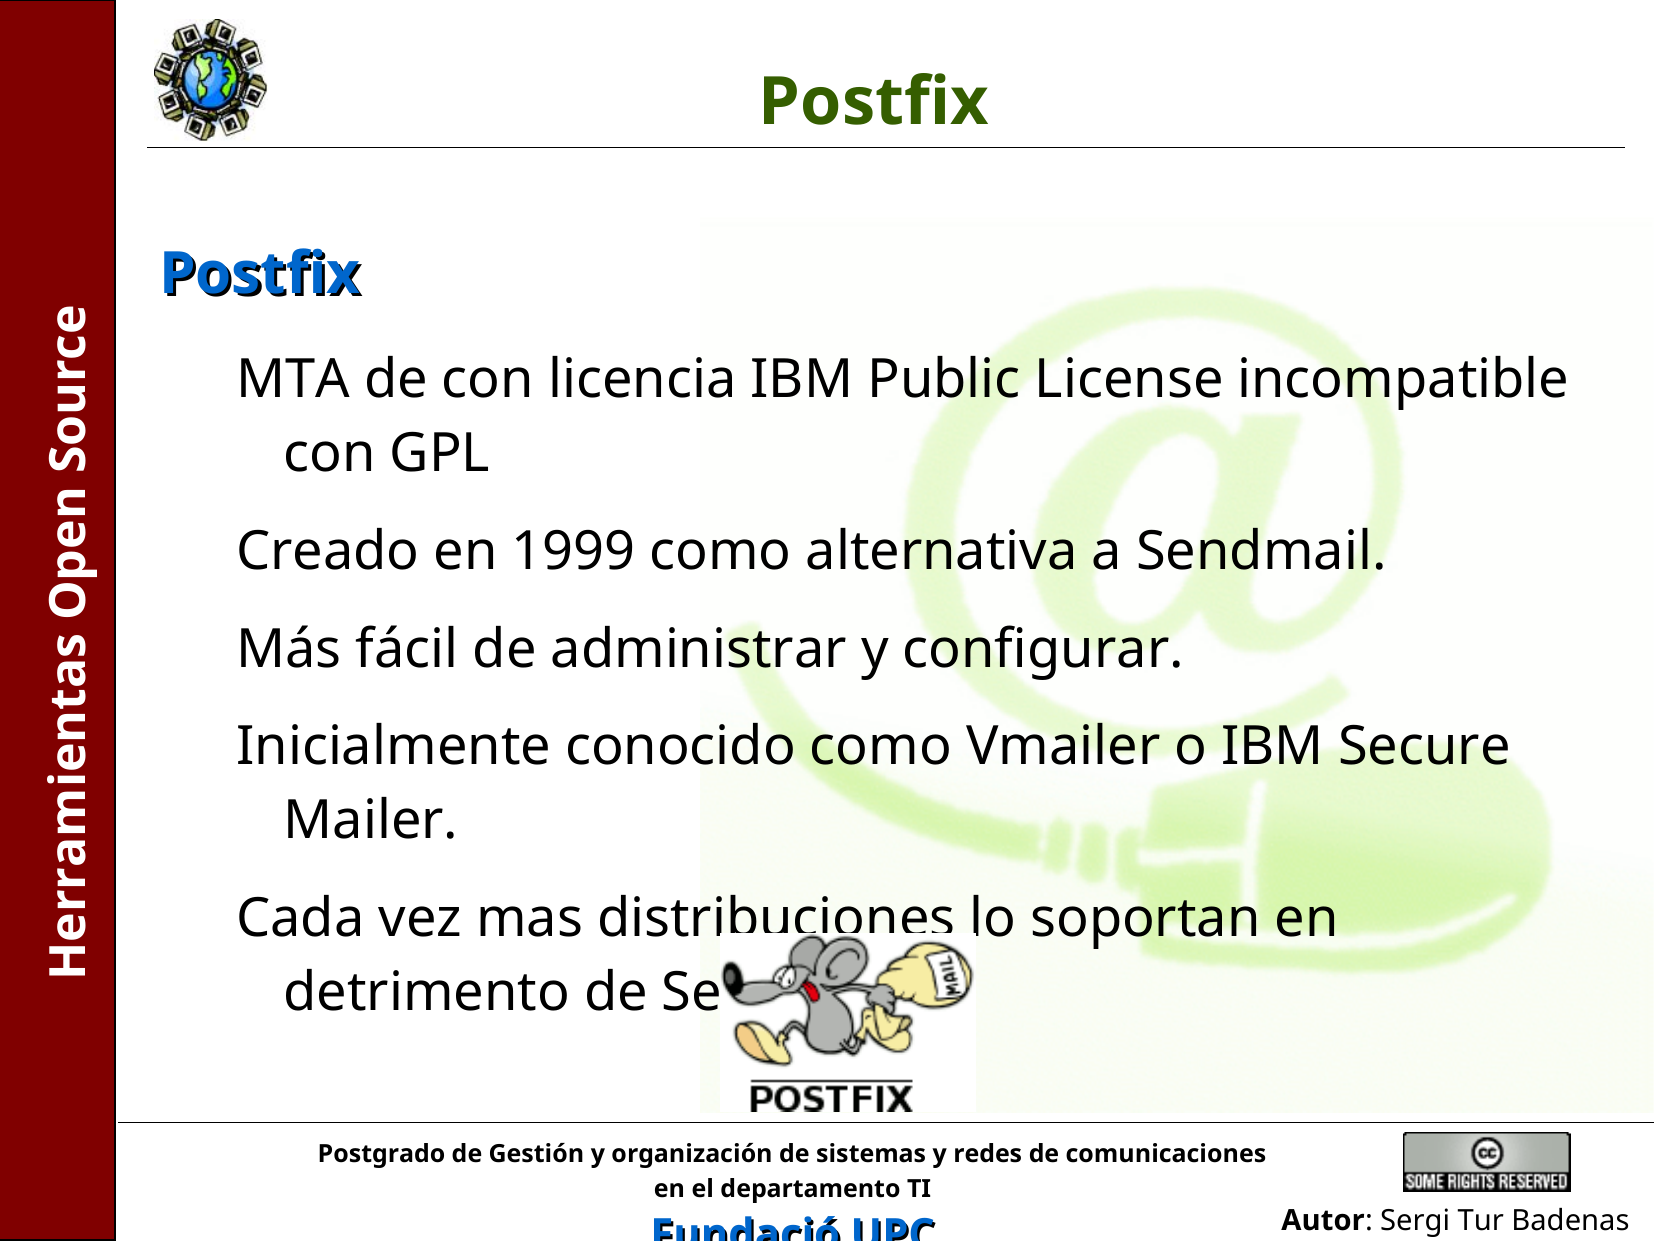

# Postfix
Postfix
MTA de con licencia IBM Public License incompatible con GPL
Creado en 1999 como alternativa a Sendmail.
Más fácil de administrar y configurar.
Inicialmente conocido como Vmailer o IBM Secure Mailer.
Cada vez mas distribuciones lo soportan en detrimento de Sendmail.